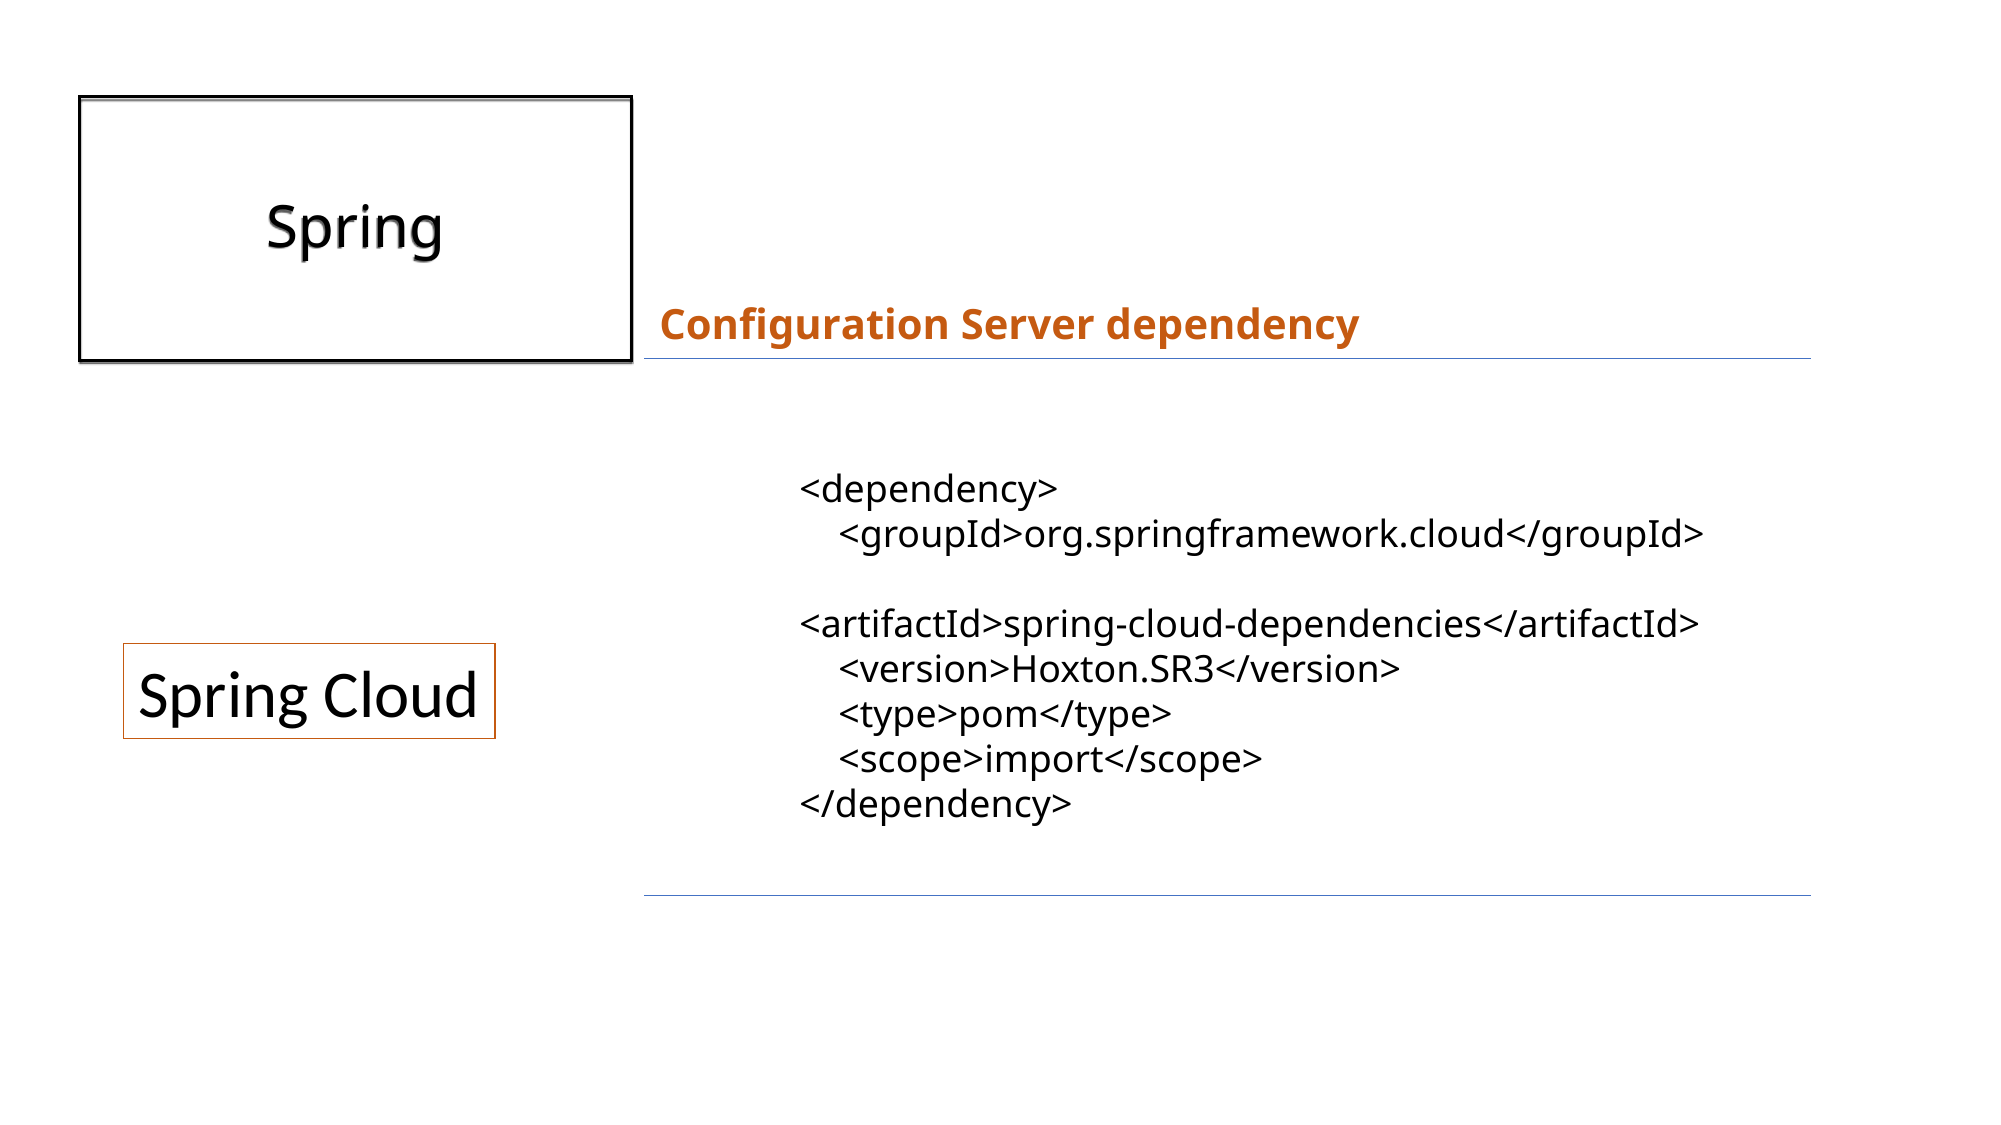

# Spring
Configuration Server dependency
<dependency>
 <groupId>org.springframework.cloud</groupId>
 <artifactId>spring-cloud-dependencies</artifactId>
 <version>Hoxton.SR3</version>
 <type>pom</type>
 <scope>import</scope>
</dependency>
Spring Cloud